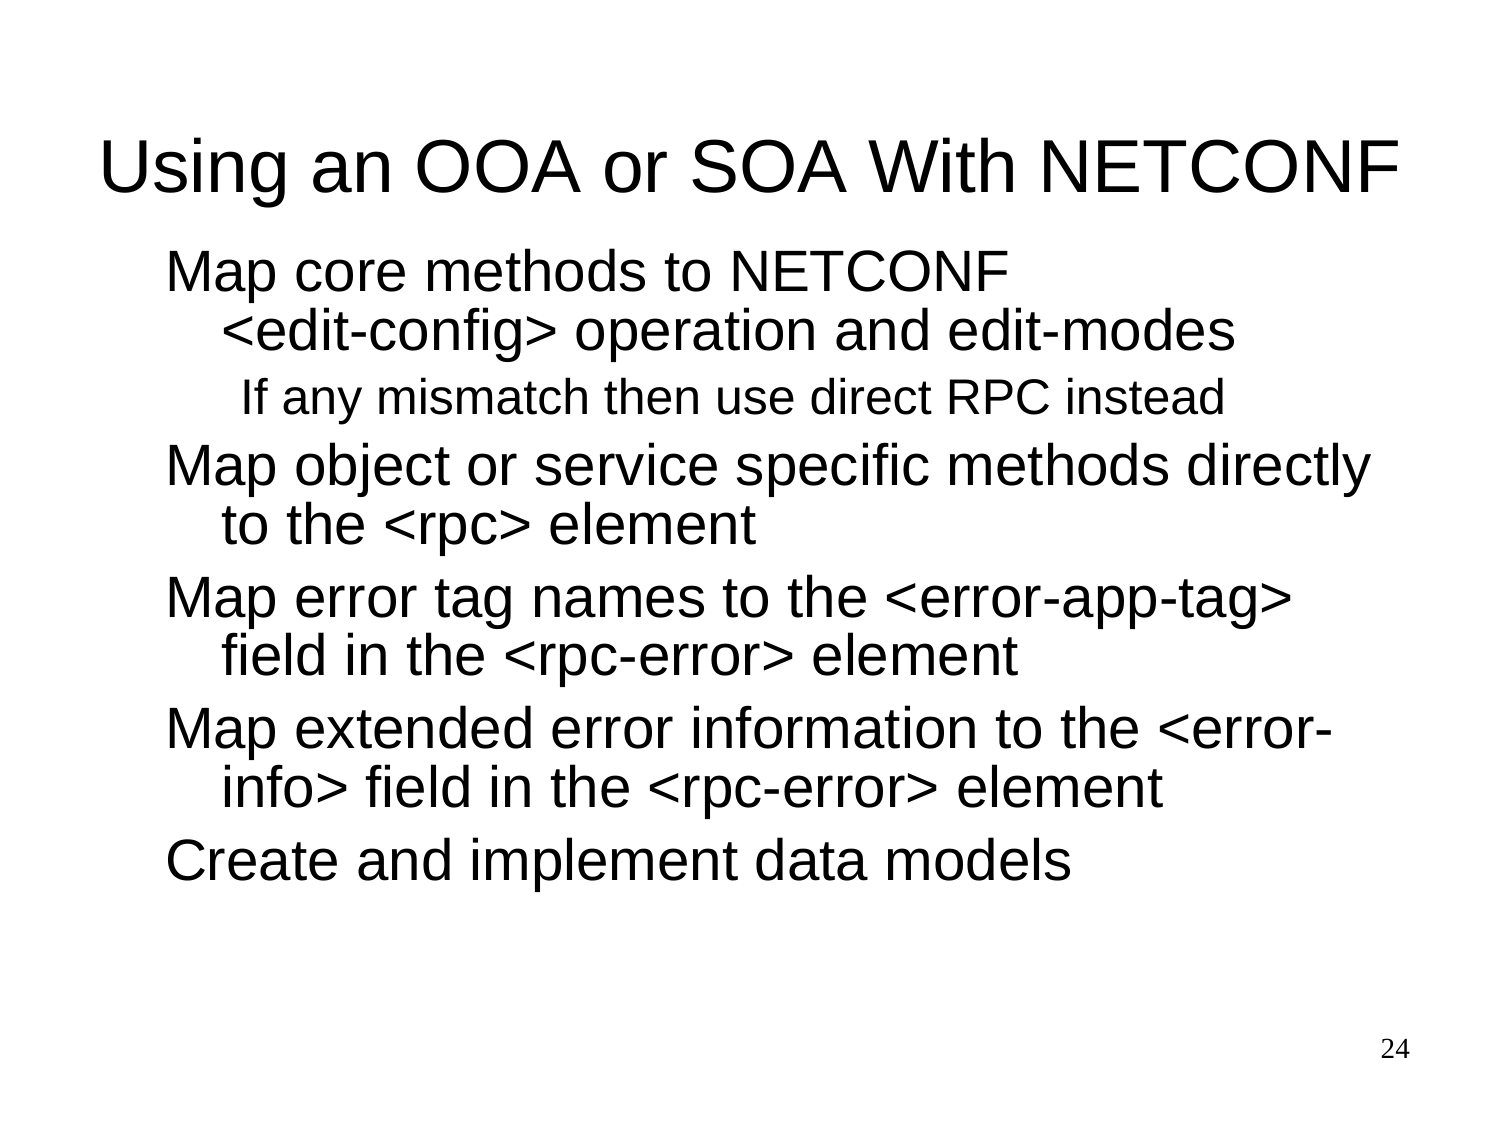

# Using an OOA or SOA With NETCONF
Map core methods to NETCONF
<edit-config> operation and edit-modes
If any mismatch then use direct RPC instead
Map object or service specific methods directly to the <rpc> element
Map error tag names to the <error-app-tag> field in the <rpc-error> element
Map extended error information to the <error-info> field in the <rpc-error> element
Create and implement data models
24